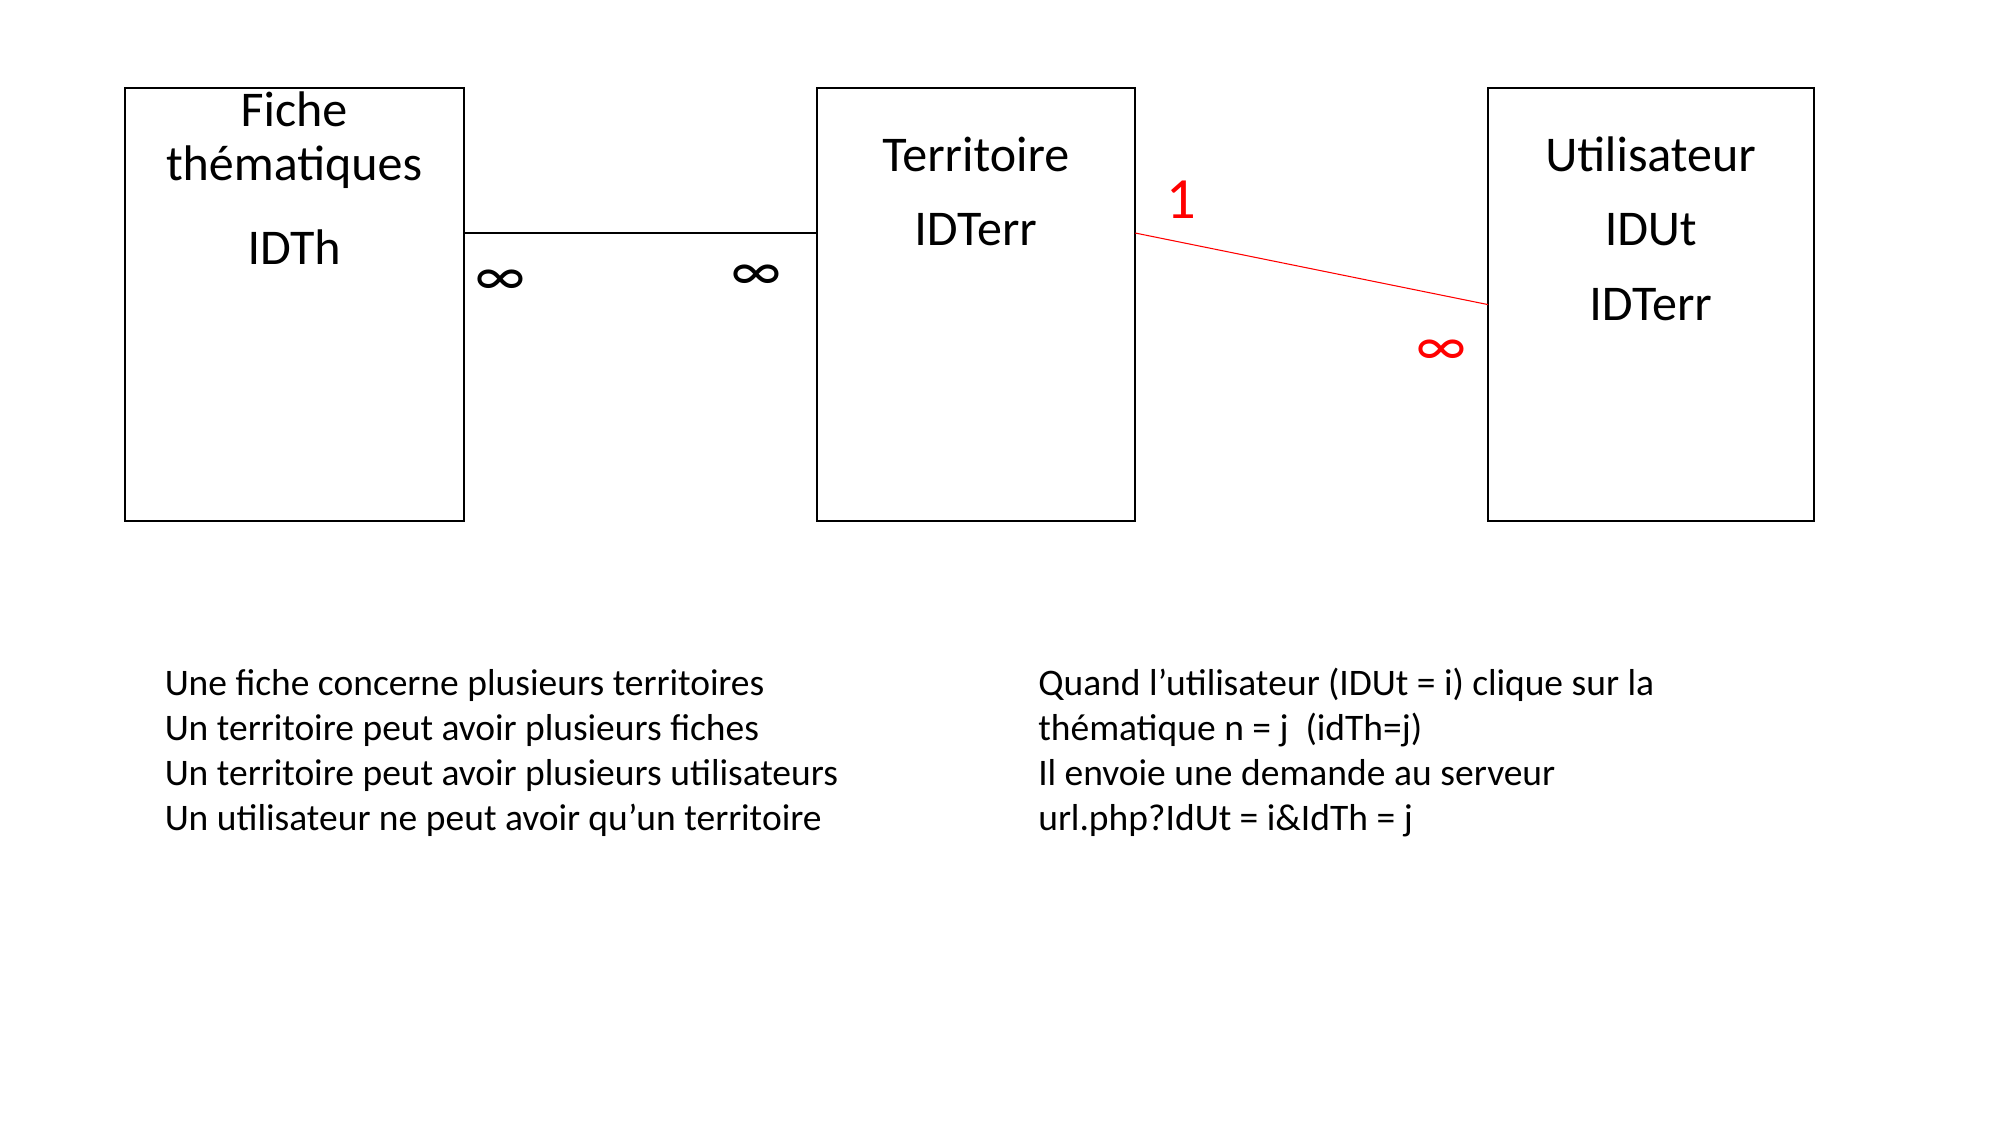

# Fiche thématiques
IDTh
Territoire
IDTerr
Utilisateur
IDUt
IDTerr
1
∞
∞
∞
Une fiche concerne plusieurs territoires
Un territoire peut avoir plusieurs fiches
Un territoire peut avoir plusieurs utilisateurs
Un utilisateur ne peut avoir qu’un territoire
Quand l’utilisateur (IDUt = i) clique sur la thématique n = j (idTh=j)
Il envoie une demande au serveur
url.php?IdUt = i&IdTh = j